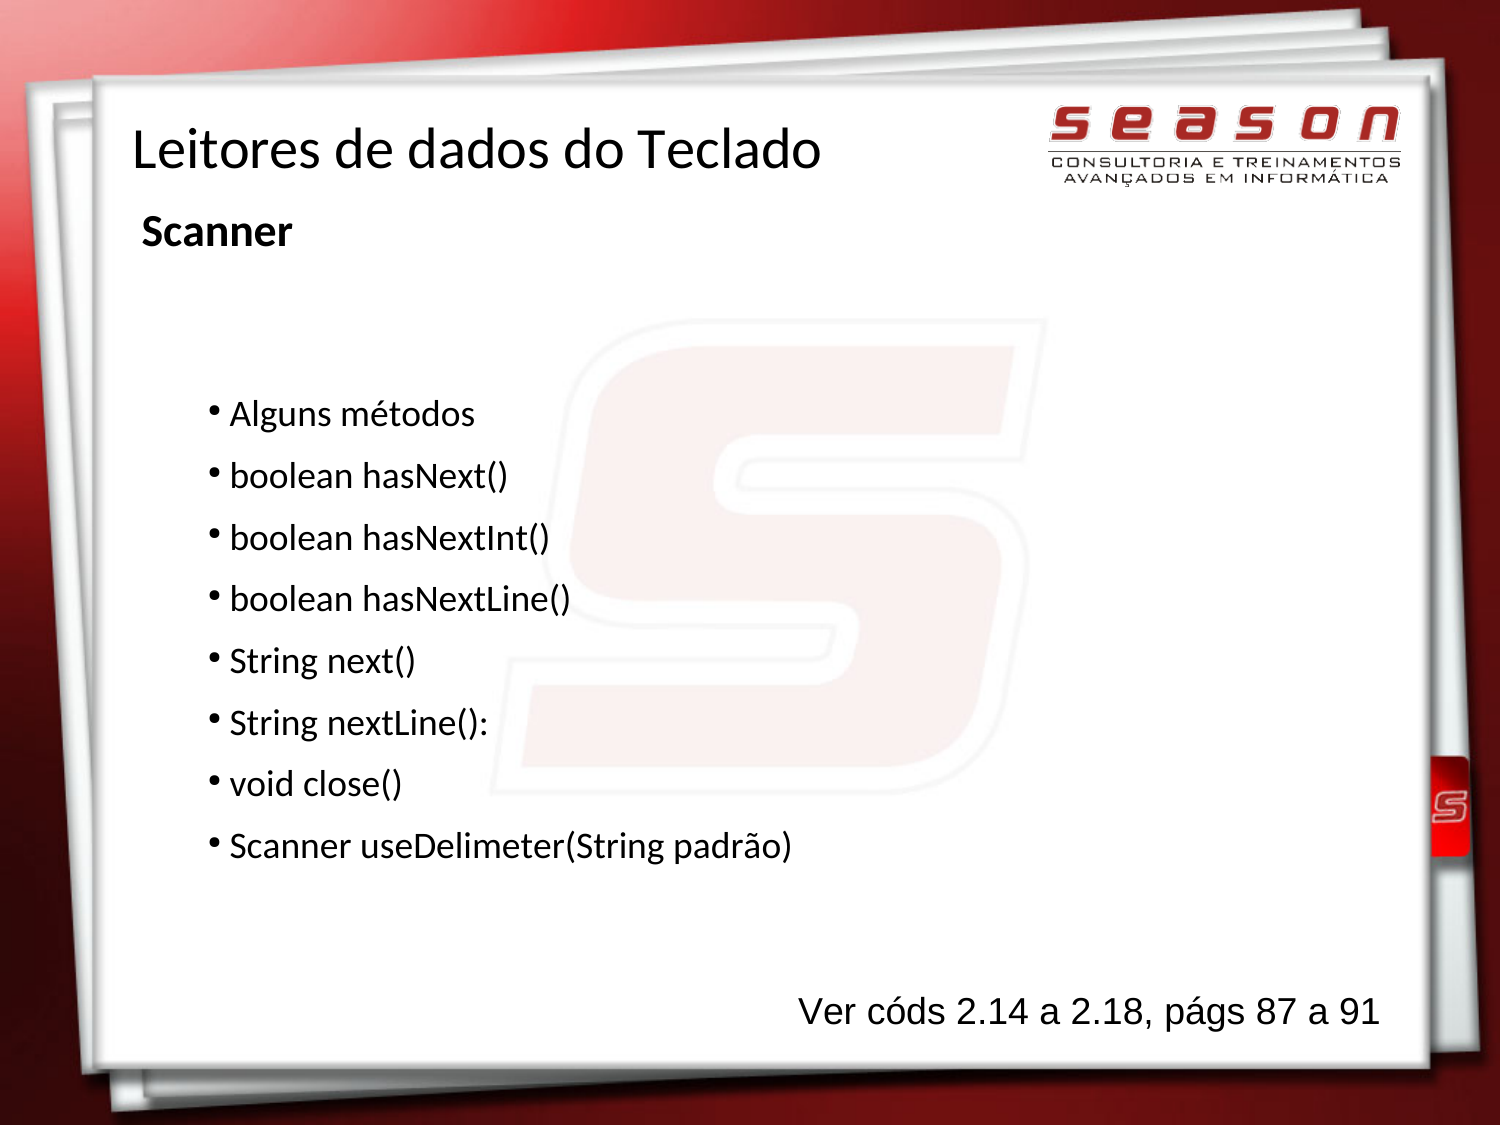

# Leitores de dados do Teclado
Scanner
 Alguns métodos
 boolean hasNext()
 boolean hasNextInt()
 boolean hasNextLine()
 String next()
 String nextLine():
 void close()
 Scanner useDelimeter(String padrão)
Ver códs 2.14 a 2.18, págs 87 a 91